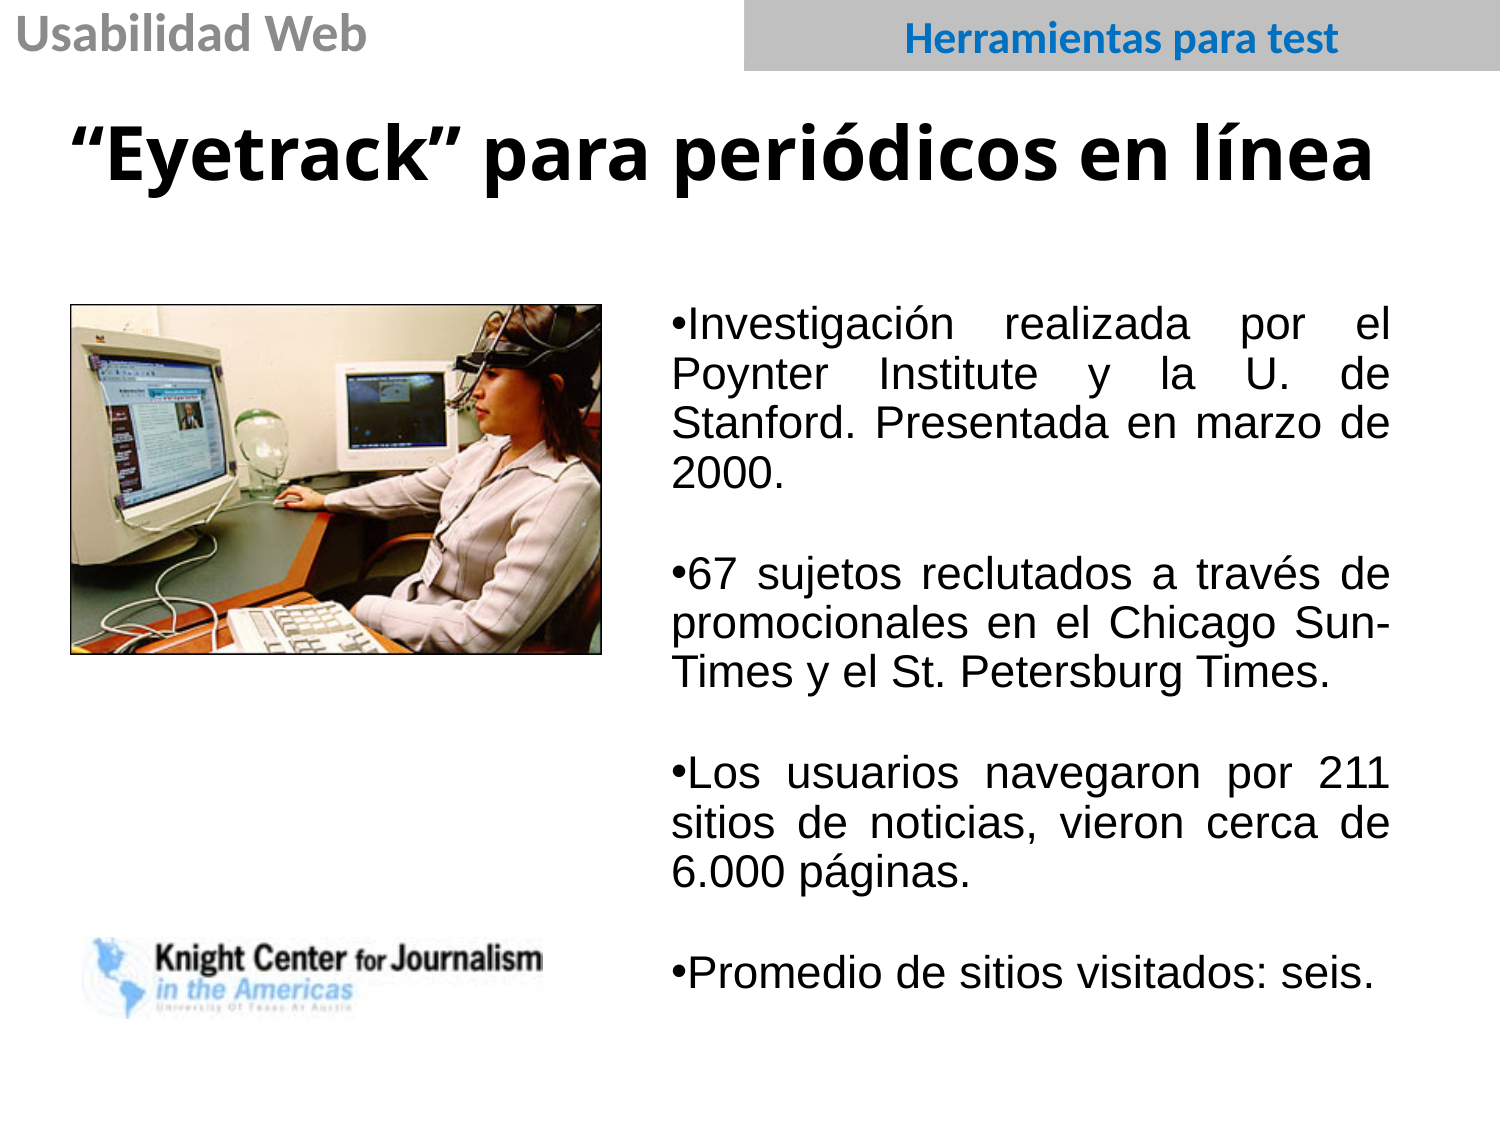

Usabilidad Web
# Herramientas para test
“Eyetrack” para periódicos en línea
Investigación realizada por el Poynter Institute y la U. de Stanford. Presentada en marzo de 2000.
67 sujetos reclutados a través de promocionales en el Chicago Sun-Times y el St. Petersburg Times.
Los usuarios navegaron por 211 sitios de noticias, vieron cerca de 6.000 páginas.
Promedio de sitios visitados: seis.